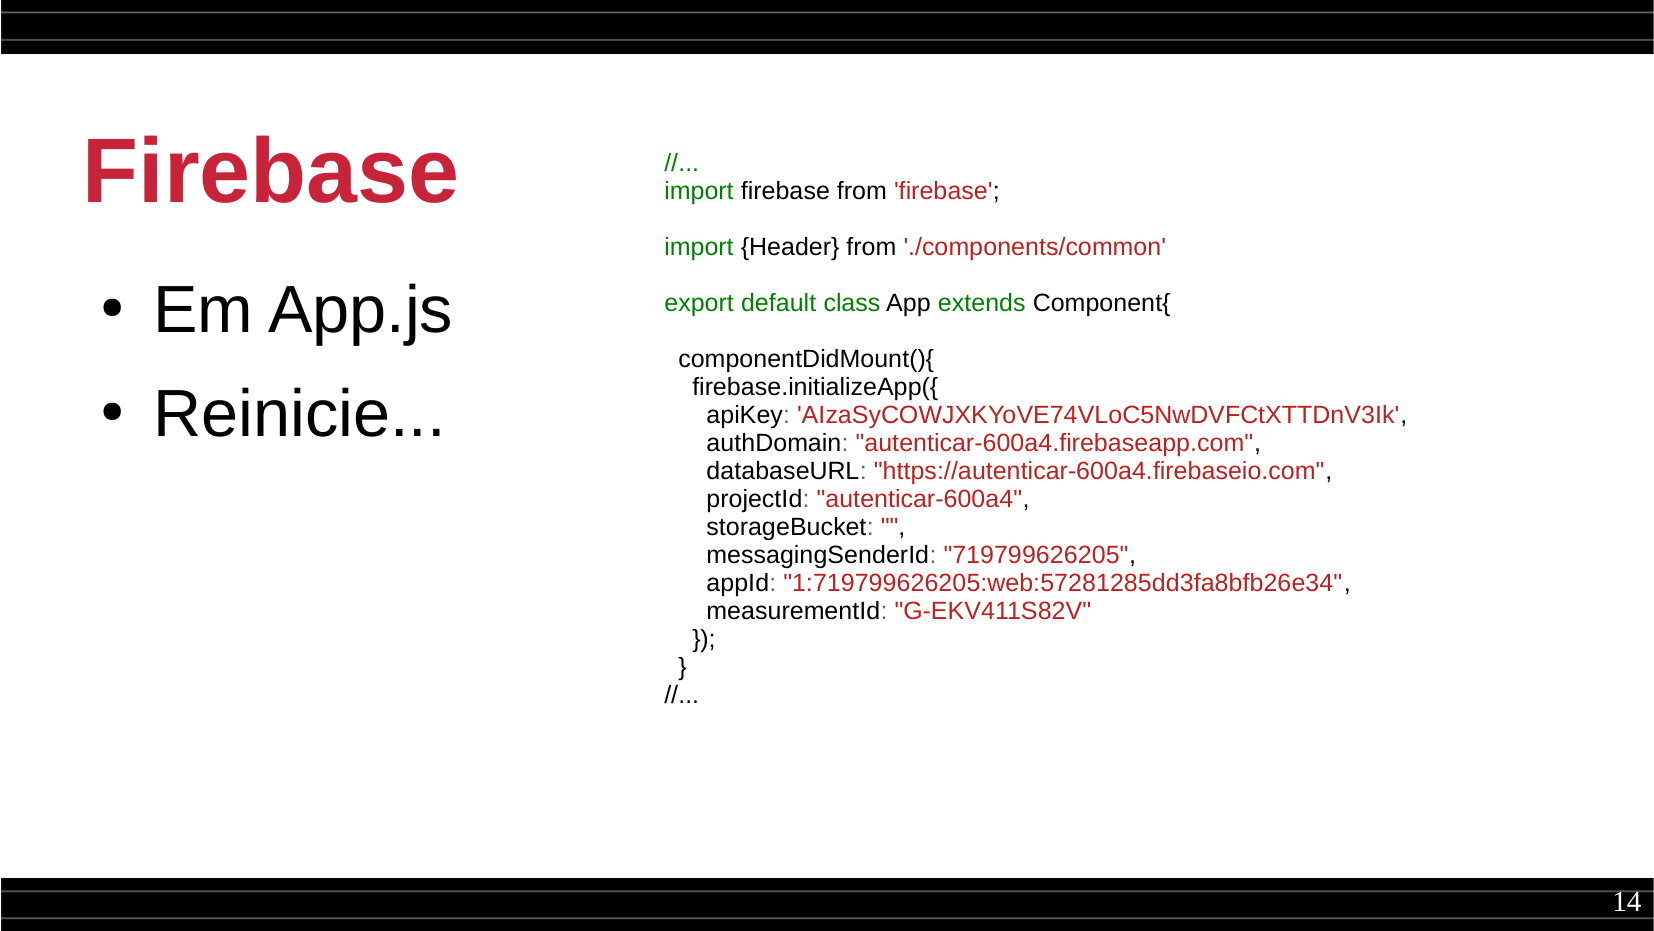

# Firebase
//...
import firebase from 'firebase';
import {Header} from './components/common'
export default class App extends Component{
 componentDidMount(){
 firebase.initializeApp({
 apiKey: 'AIzaSyCOWJXKYoVE74VLoC5NwDVFCtXTTDnV3Ik',
 authDomain: "autenticar-600a4.firebaseapp.com",
 databaseURL: "https://autenticar-600a4.firebaseio.com",
 projectId: "autenticar-600a4",
 storageBucket: "",
 messagingSenderId: "719799626205",
 appId: "1:719799626205:web:57281285dd3fa8bfb26e34",
 measurementId: "G-EKV411S82V"
 });
 }
//...
Em App.js
Reinicie...